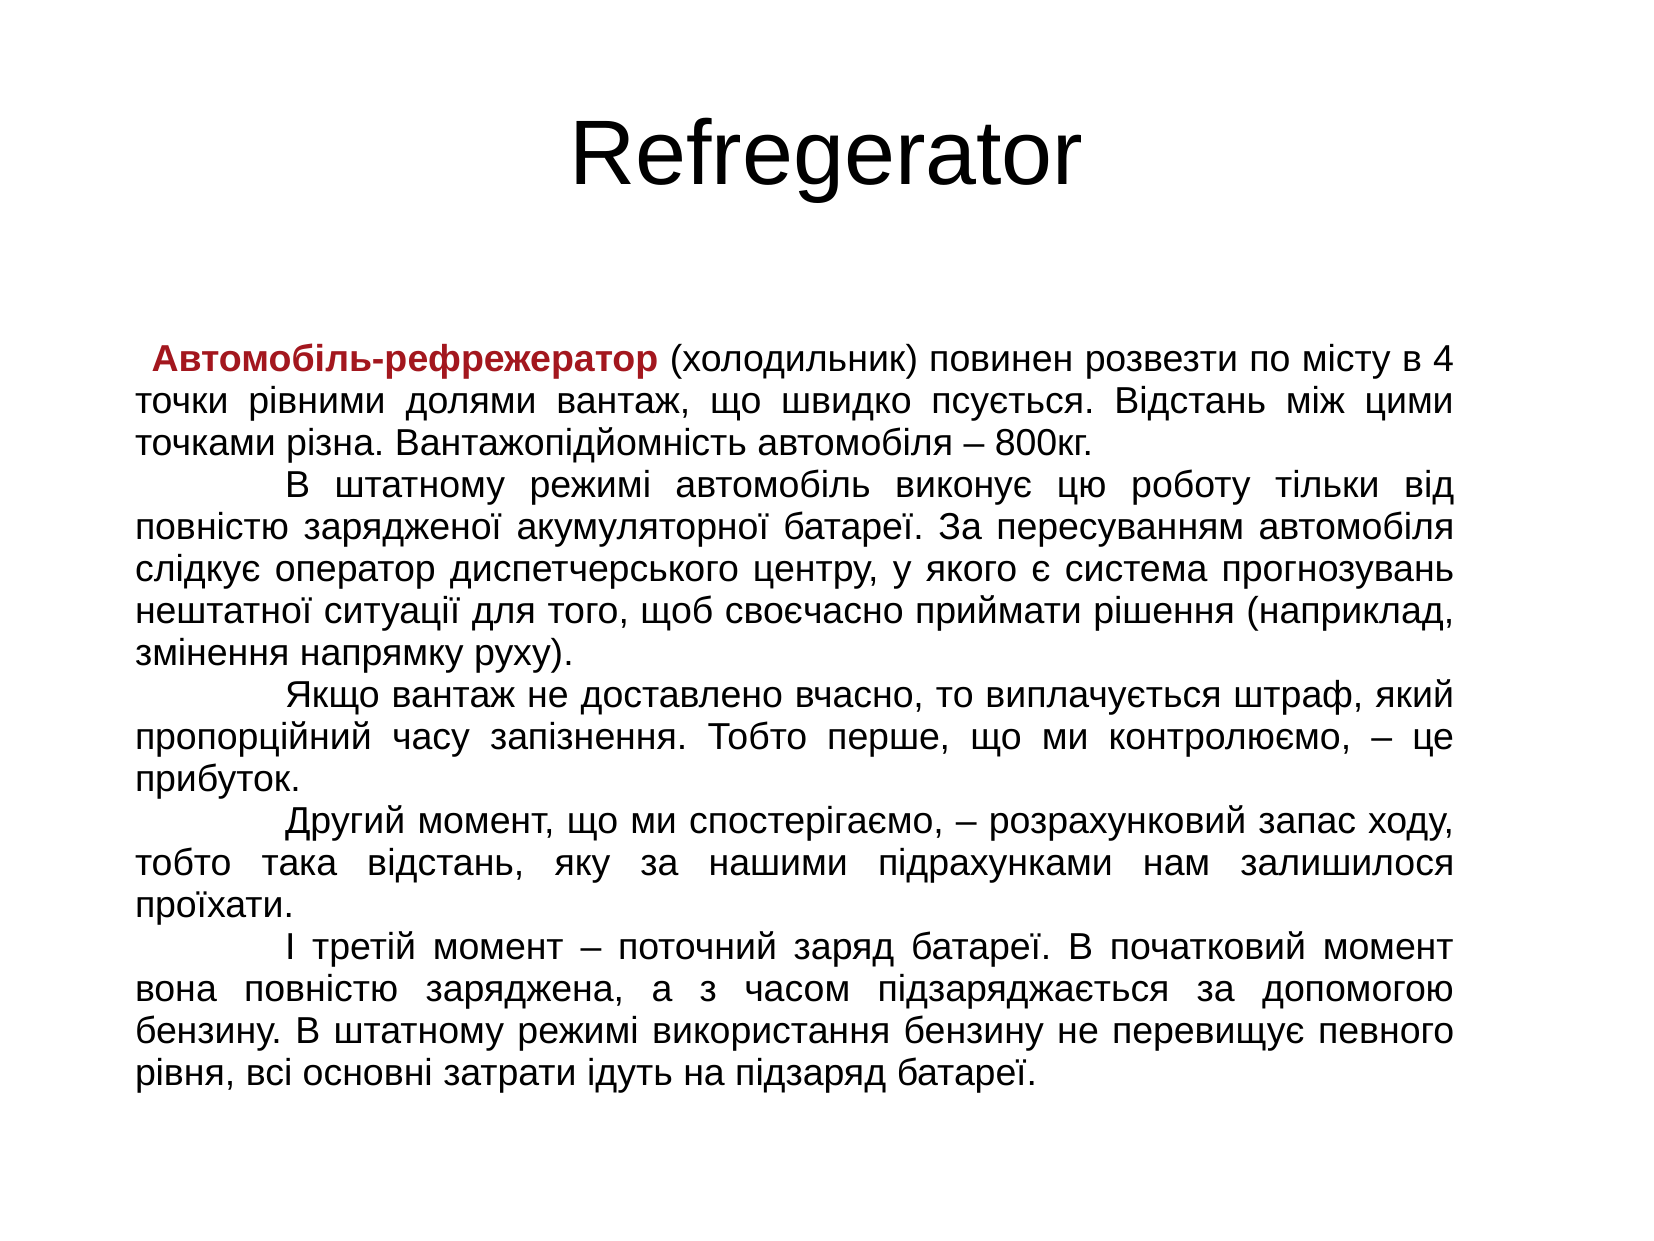

# Refregerator
Автомобіль-рефрежератор (холодильник) повинен розвезти по місту в 4 точки рівними долями вантаж, що швидко псується. Відстань між цими точками різна. Вантажопідйомність автомобіля – 800кг.
	В штатному режимі автомобіль виконує цю роботу тільки від повністю зарядженої акумуляторної батареї. За пересуванням автомобіля слідкує оператор диспетчерського центру, у якого є система прогнозувань нештатної ситуації для того, щоб своєчасно приймати рішення (наприклад, змінення напрямку руху).
	Якщо вантаж не доставлено вчасно, то виплачується штраф, який пропорційний часу запізнення. Тобто перше, що ми контролюємо, – це прибуток.
	Другий момент, що ми спостерігаємо, – розрахунковий запас ходу, тобто така відстань, яку за нашими підрахунками нам залишилося проїхати.
	І третій момент – поточний заряд батареї. В початковий момент вона повністю заряджена, а з часом підзаряджається за допомогою бензину. В штатному режимі використання бензину не перевищує певного рівня, всі основні затрати ідуть на підзаряд батареї.